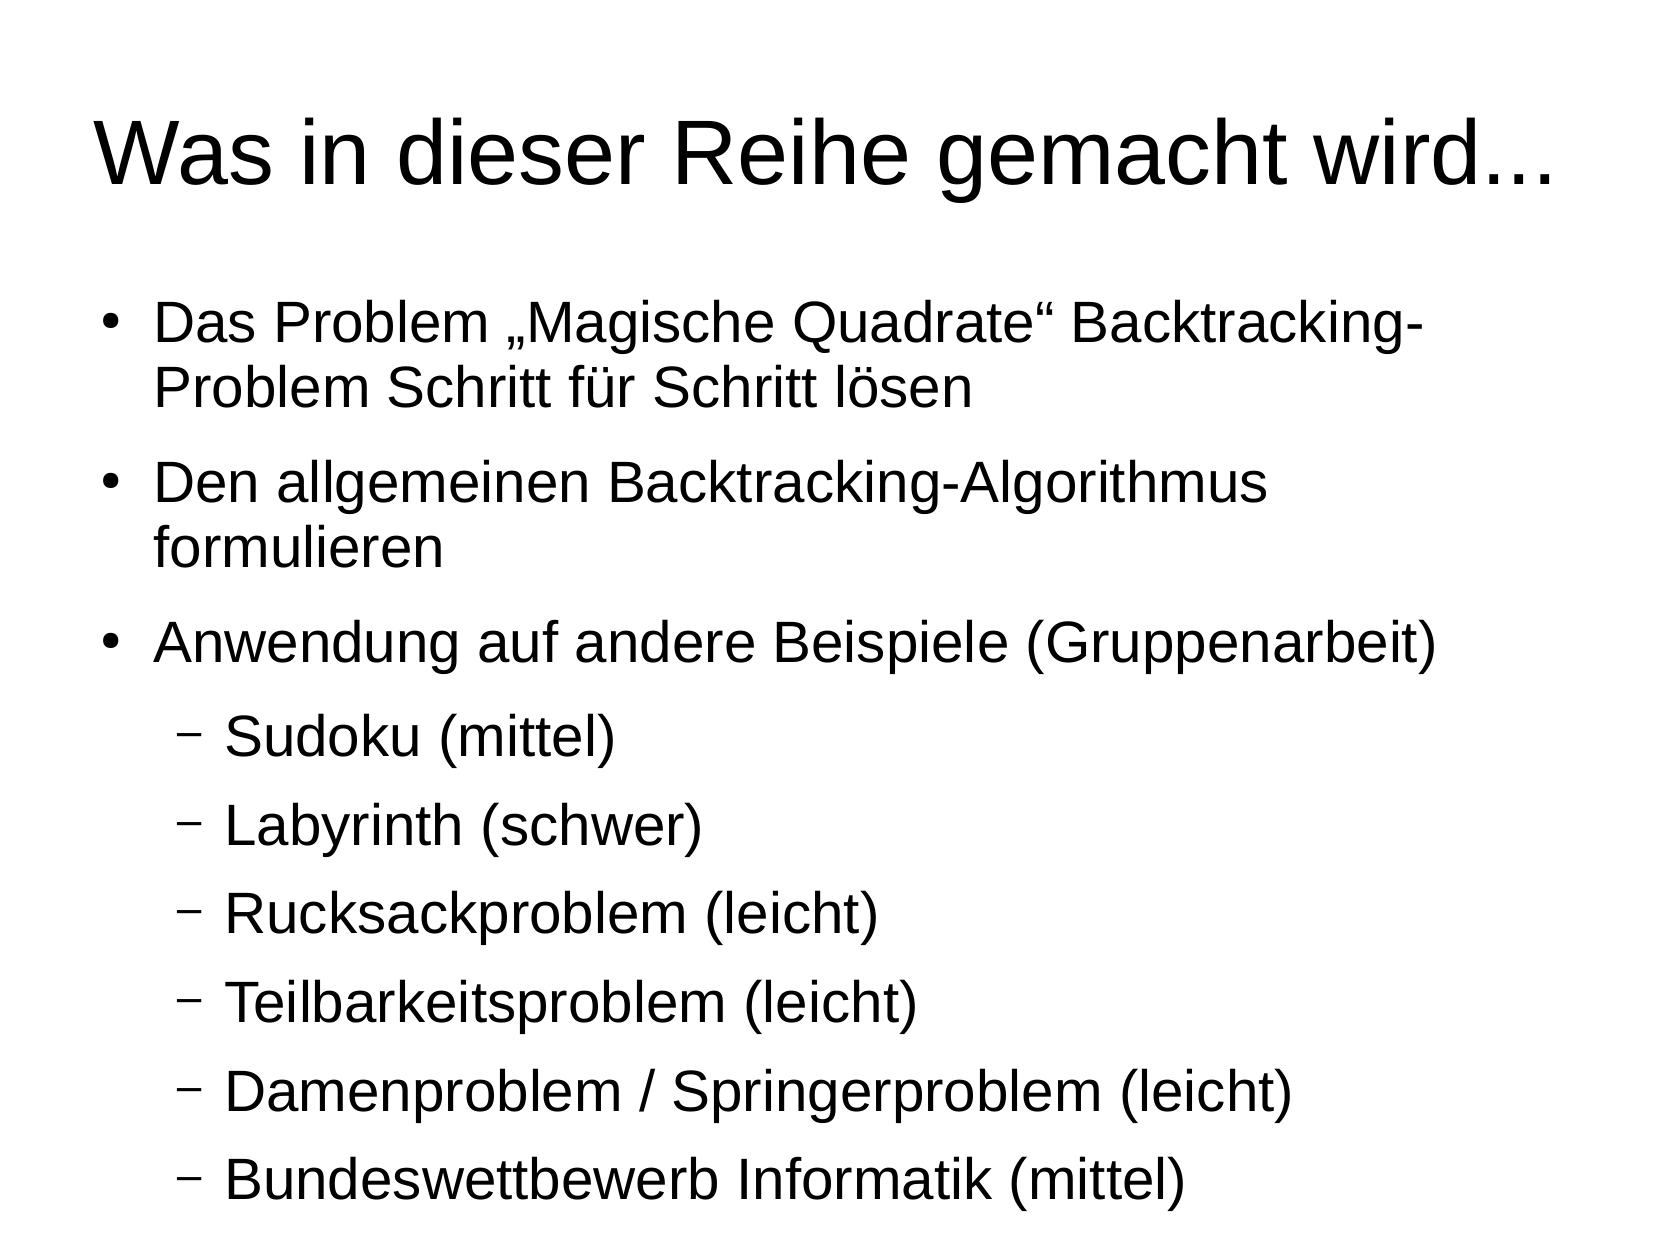

# Was in dieser Reihe gemacht wird...
Das Problem „Magische Quadrate“ Backtracking-Problem Schritt für Schritt lösen
Den allgemeinen Backtracking-Algorithmus formulieren
Anwendung auf andere Beispiele (Gruppenarbeit)
Sudoku (mittel)
Labyrinth (schwer)
Rucksackproblem (leicht)
Teilbarkeitsproblem (leicht)
Damenproblem / Springerproblem (leicht)
Bundeswettbewerb Informatik (mittel)